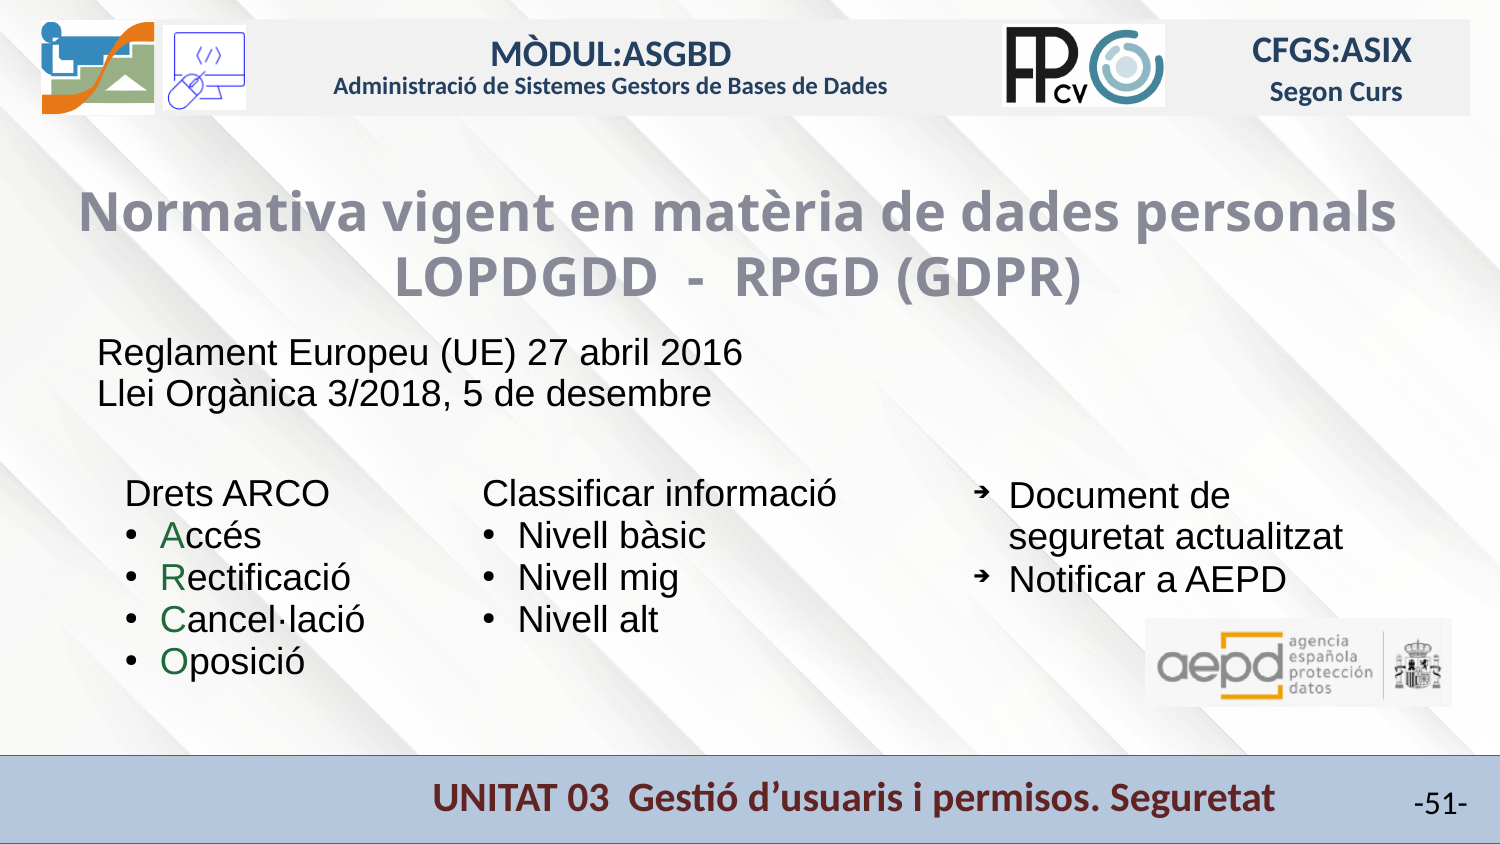

# Normativa vigent en matèria de dades personals LOPDGDD - RPGD (GDPR)
Reglament Europeu (UE) 27 abril 2016
Llei Orgànica 3/2018, 5 de desembre
Drets ARCO
Accés
Rectificació
Cancel·lació
Oposició
Classificar informació
Nivell bàsic
Nivell mig
Nivell alt
Document de seguretat actualitzat
Notificar a AEPD